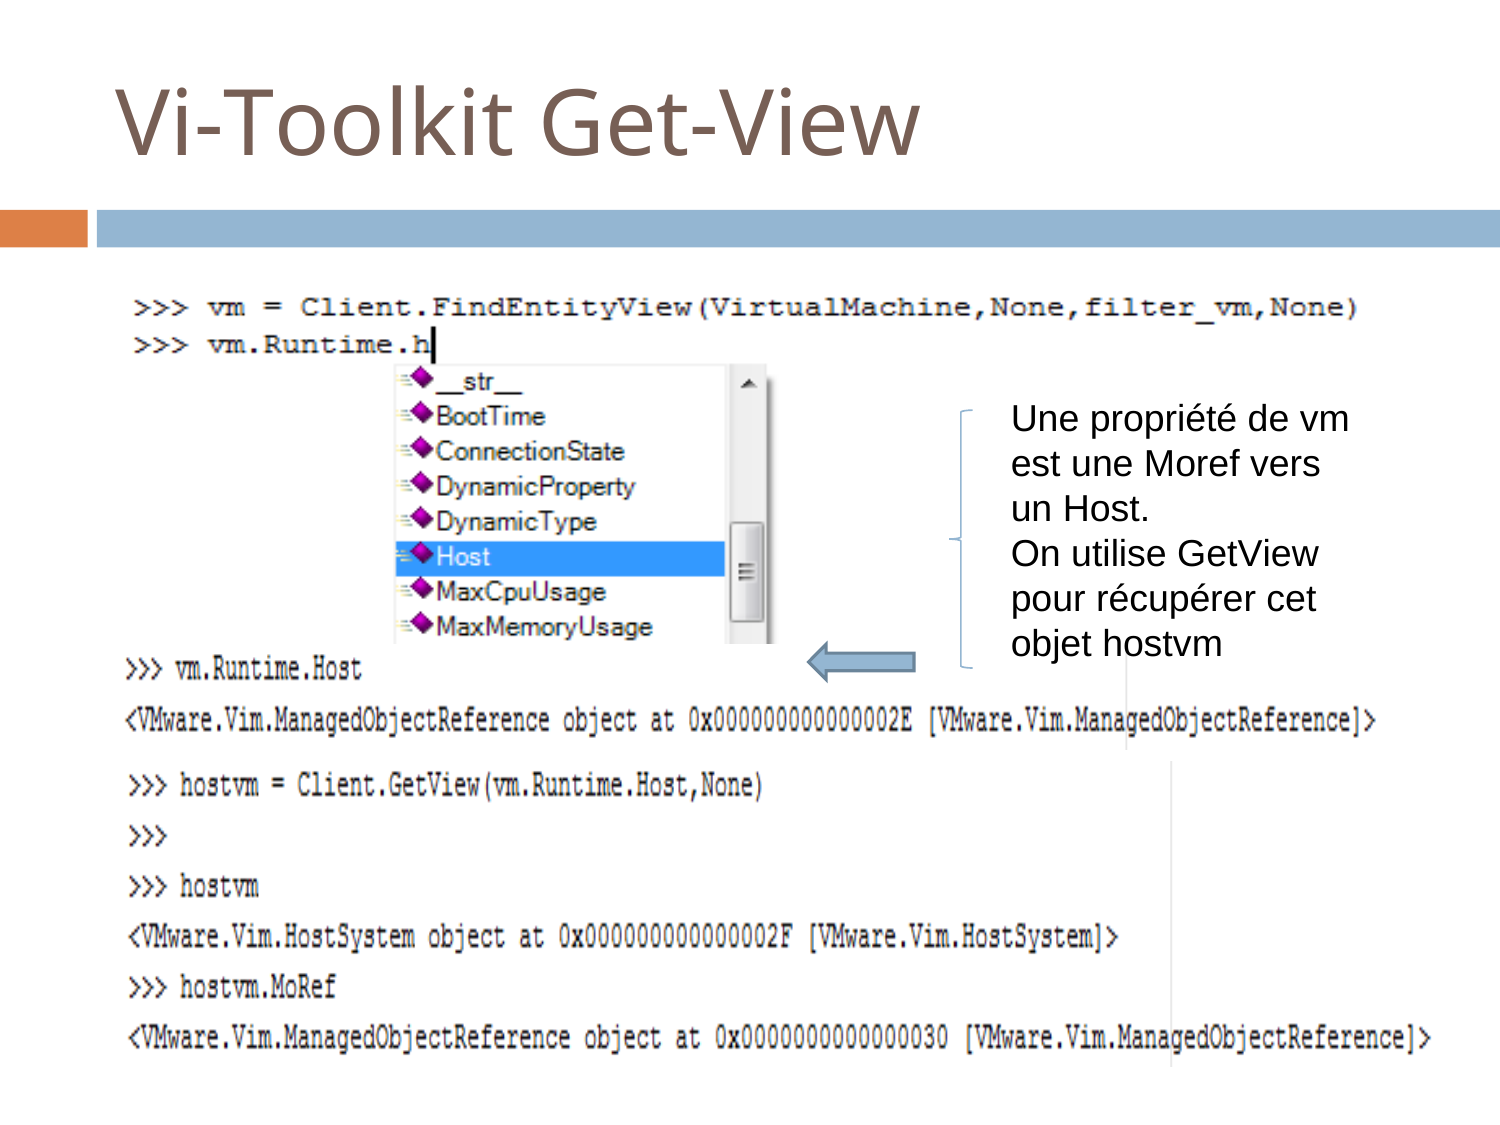

# Vi-Toolkit Get-View
Une propriété de vm est une Moref vers un Host.
On utilise GetView pour récupérer cet objet hostvm